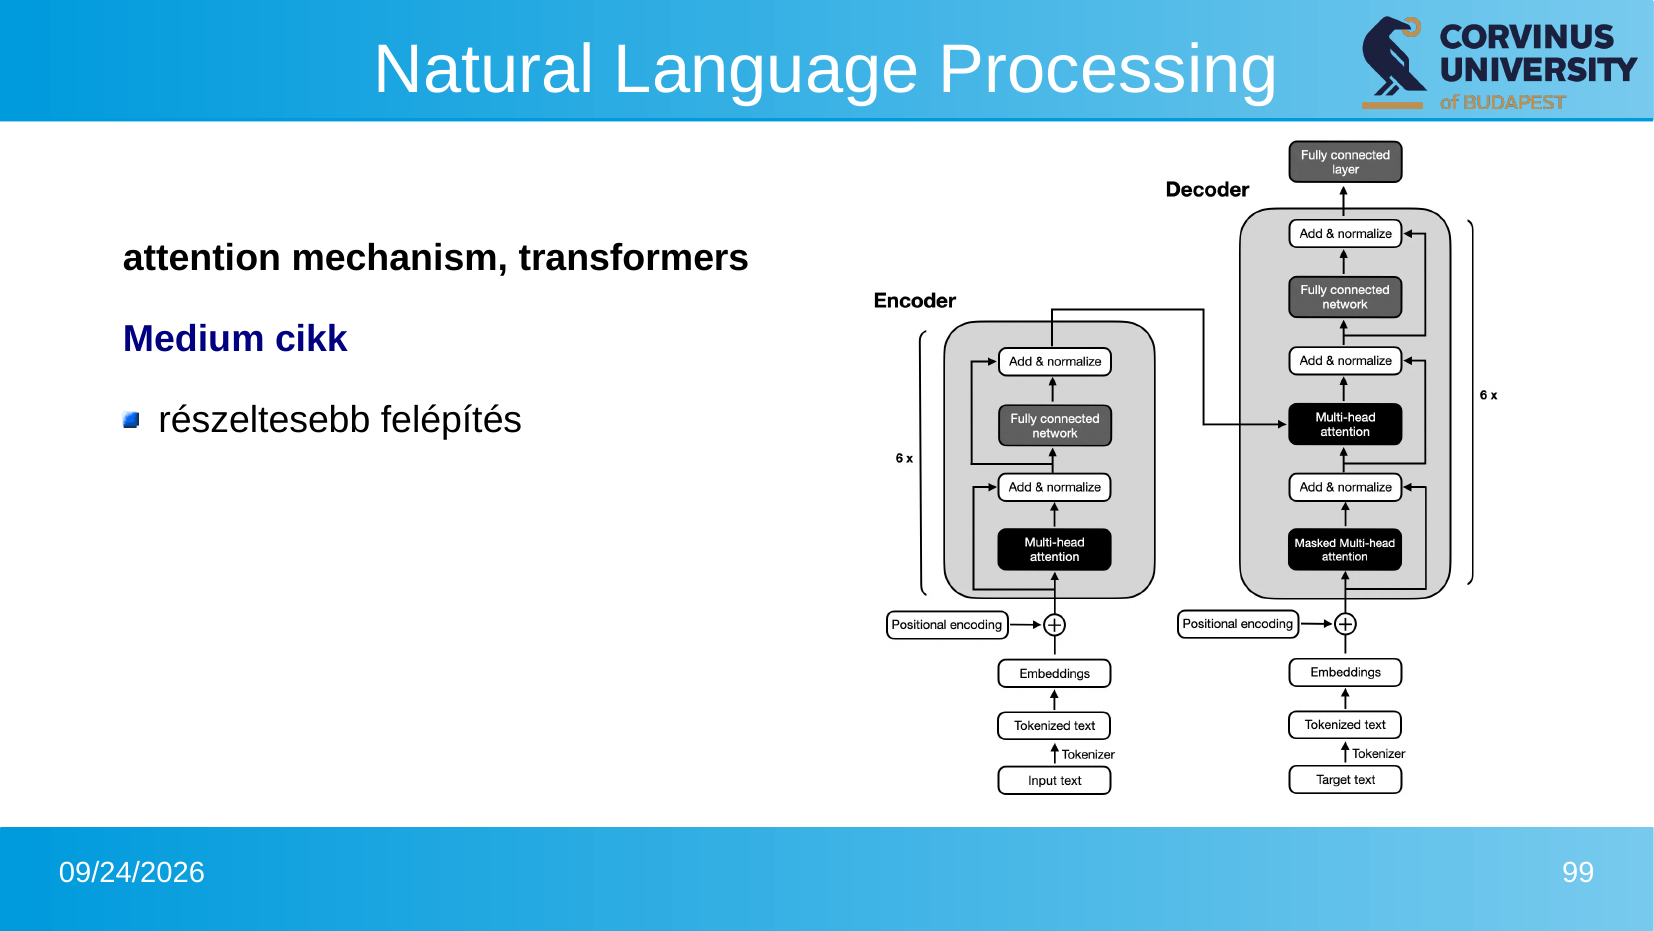

# Natural Language Processing
attention mechanism, transformers
Medium cikk
részeltesebb felépítés
99